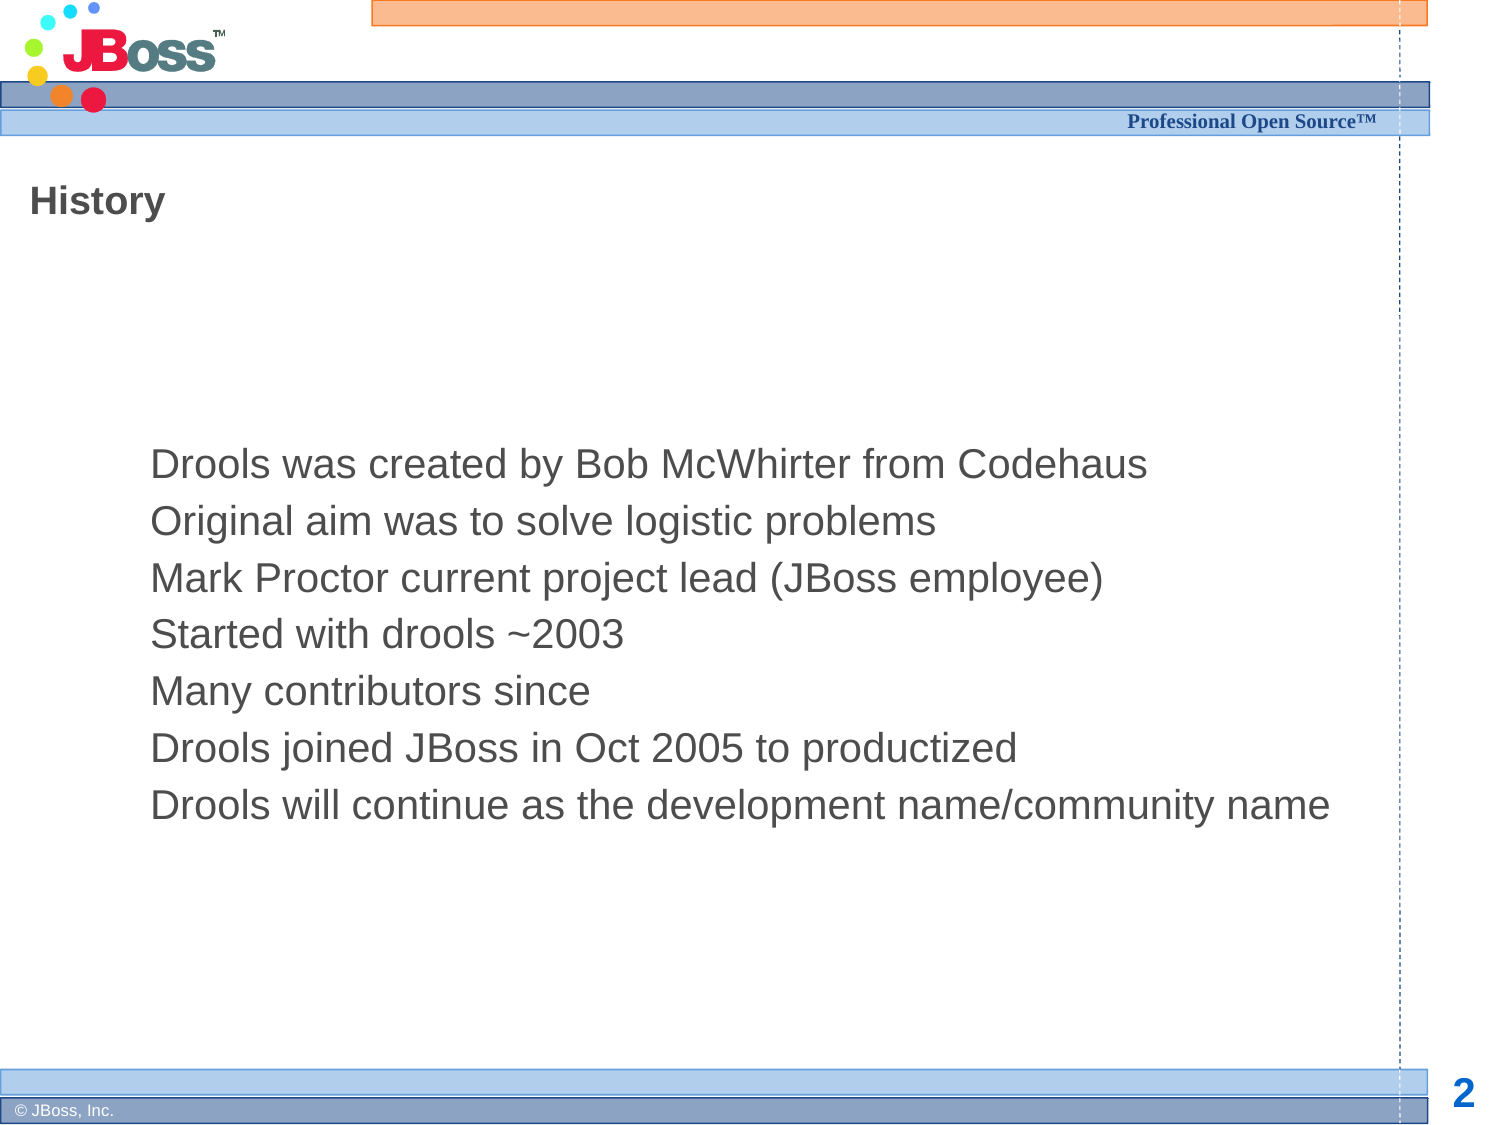

# History
Drools was created by Bob McWhirter from Codehaus
Original aim was to solve logistic problems
Mark Proctor current project lead (JBoss employee)
Started with drools ~2003
Many contributors since
Drools joined JBoss in Oct 2005 to productized
Drools will continue as the development name/community name